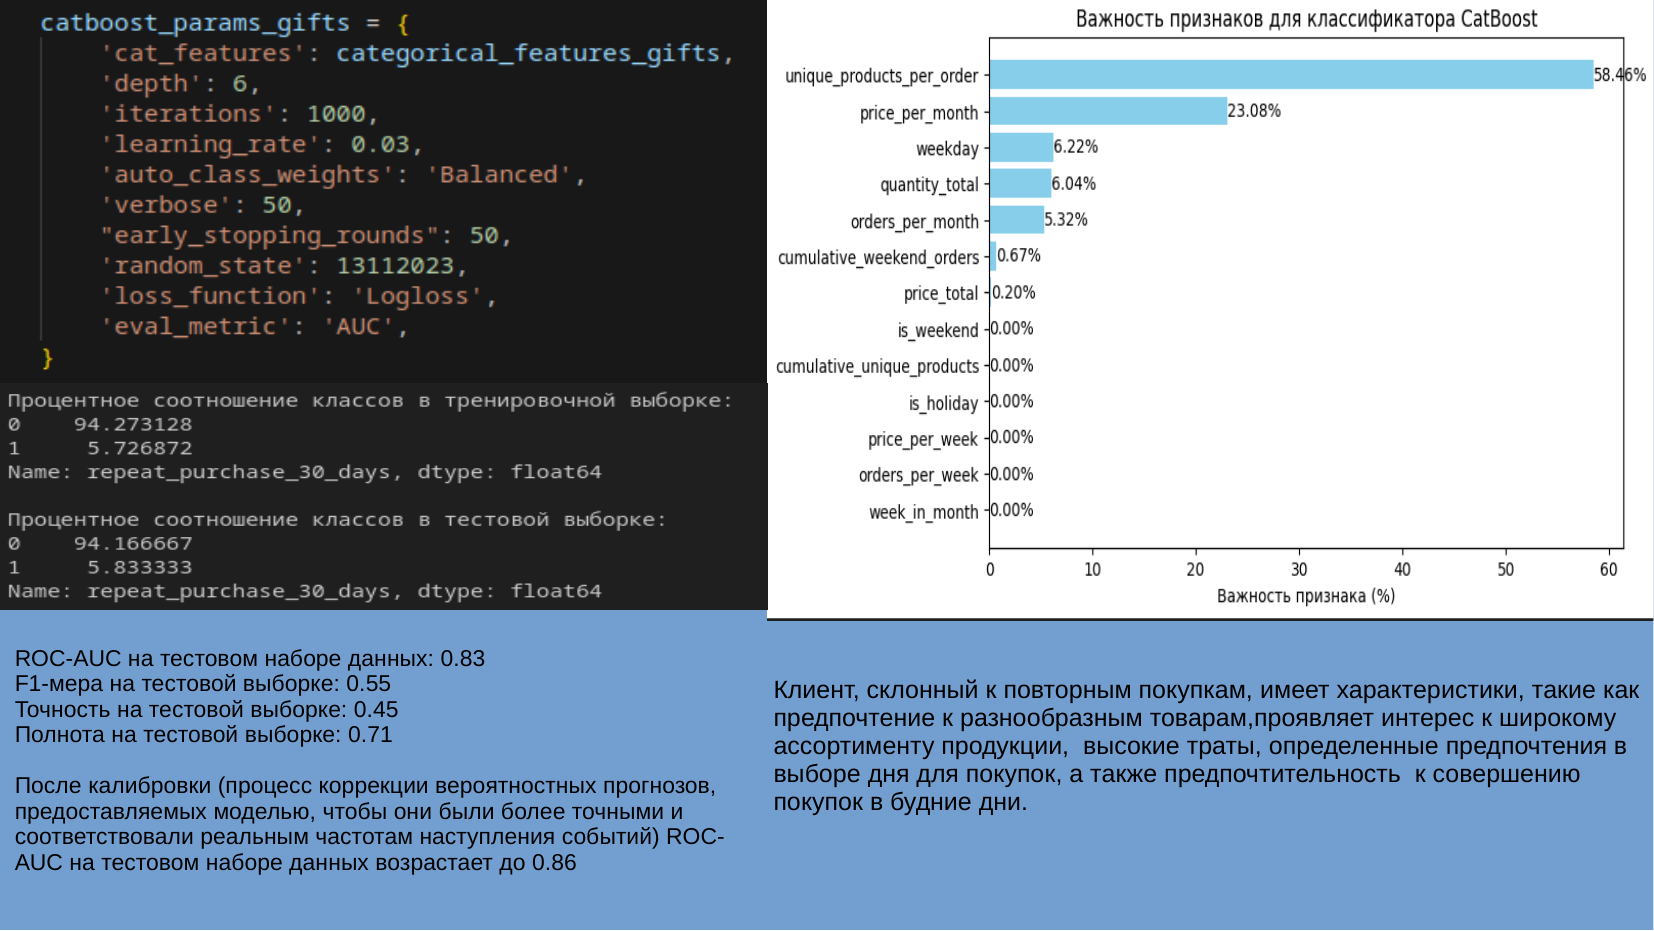

ROC-AUC на тестовом наборе данных: 0.83
F1-мера на тестовой выборке: 0.55
Точность на тестовой выборке: 0.45
Полнота на тестовой выборке: 0.71
После калибровки (процесс коррекции вероятностных прогнозов, предоставляемых моделью, чтобы они были более точными и соответствовали реальным частотам наступления событий) ROC-AUC на тестовом наборе данных возрастает до 0.86
# Клиент, склонный к повторным покупкам, имеет характеристики, такие как предпочтение к разнообразным товарам,проявляет интерес к широкому ассортименту продукции, высокие траты, определенные предпочтения в выборе дня для покупок, а также предпочтительность к совершению покупок в будние дни.
8